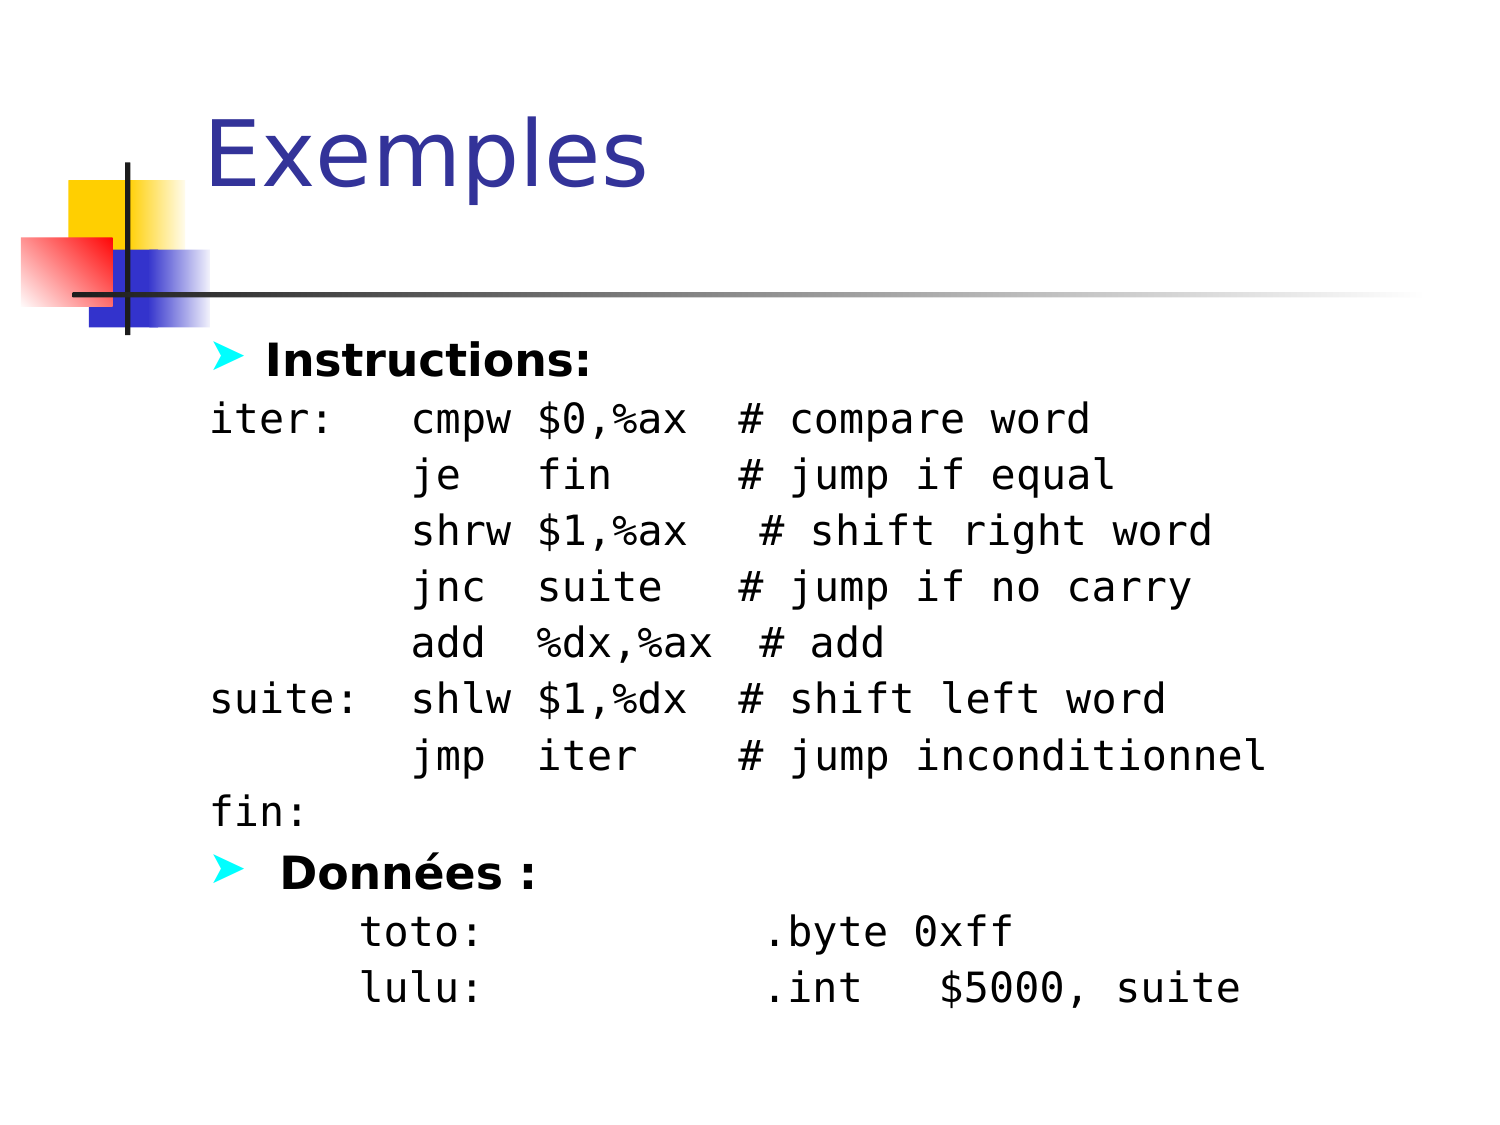

# Exemples
Instructions:
iter: cmpw $0,%ax # compare word
 je fin # jump if equal
 shrw $1,%ax	 # shift right word
 jnc suite # jump if no carry
 add %dx,%ax	 # add
suite: shlw $1,%dx # shift left word
 jmp iter # jump inconditionnel
fin:
 Données :
		toto: .byte 0xff
		lulu: .int $5000, suite